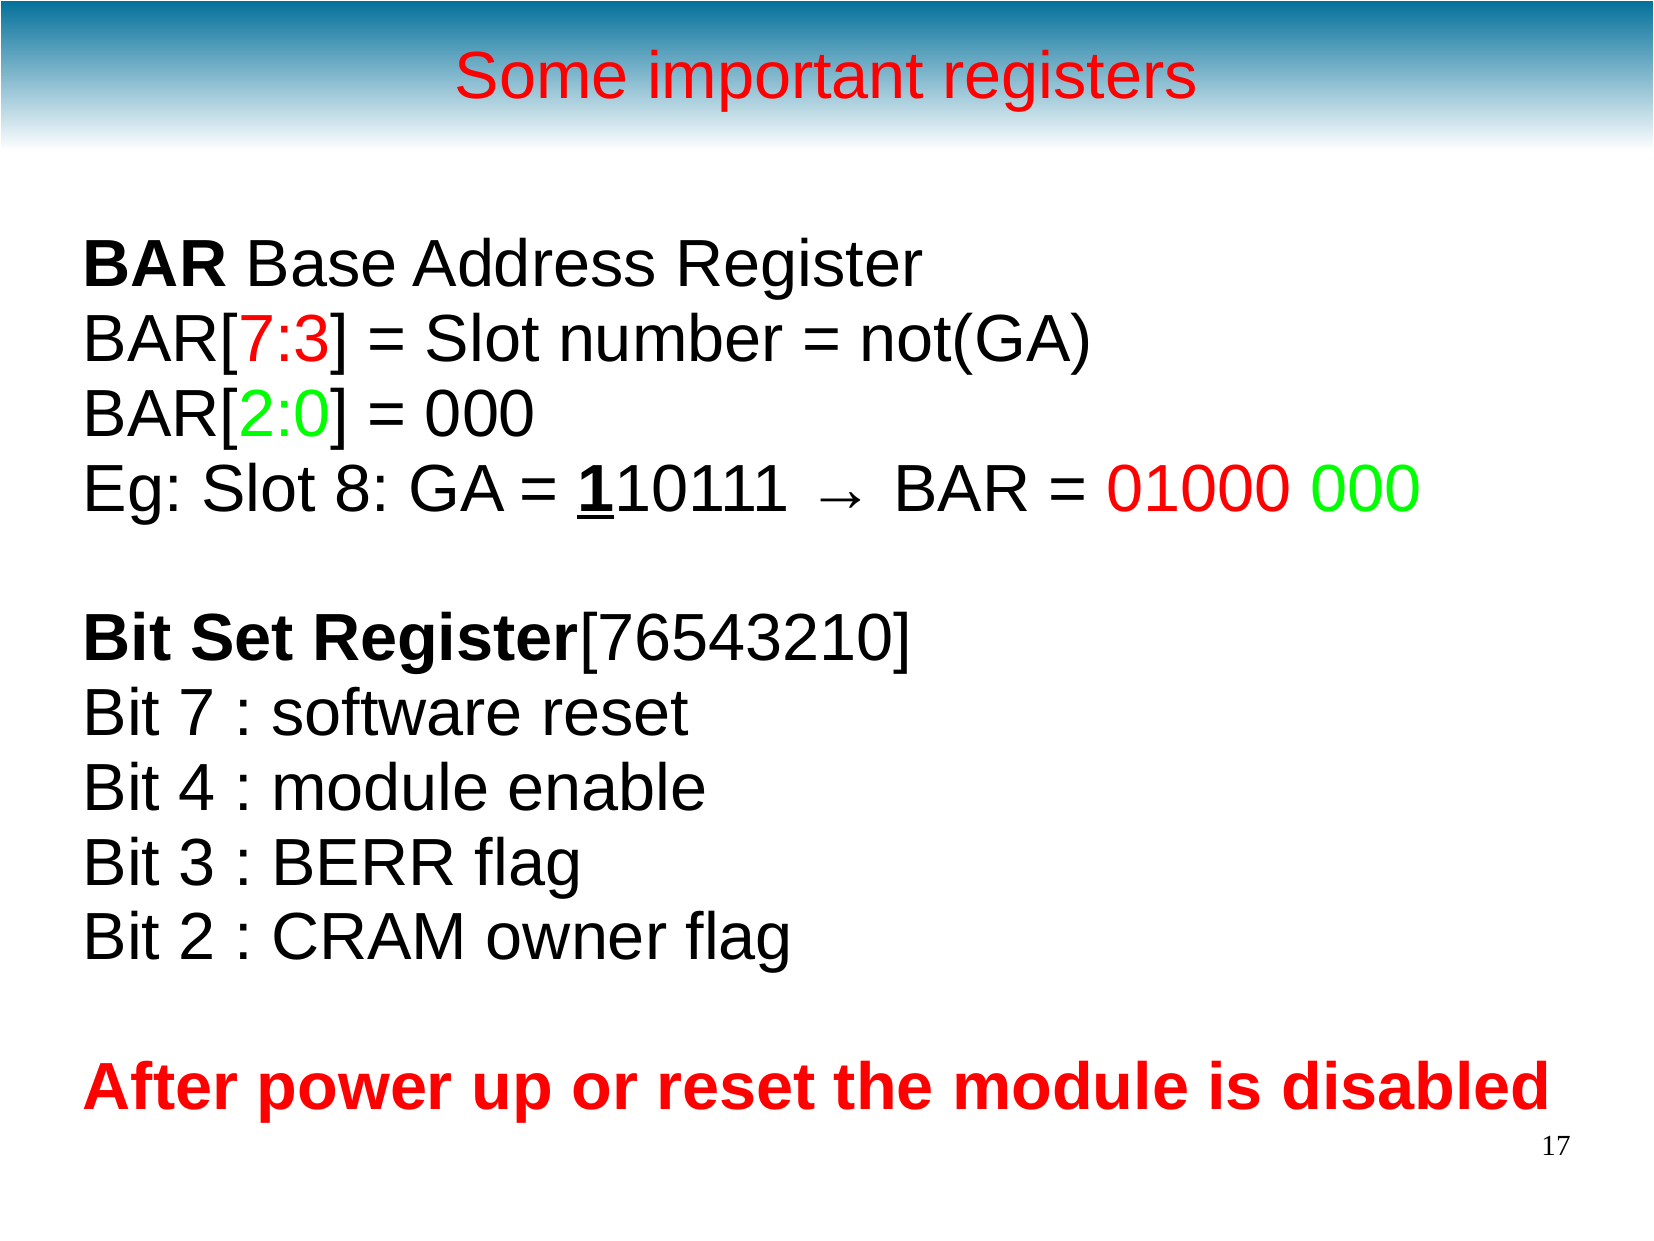

Some important registers
# BAR Base Address Register
BAR[7:3] = Slot number = not(GA)
BAR[2:0] = 000
Eg: Slot 8: GA = 110111 → BAR = 01000 000
Bit Set Register[76543210]
Bit 7 : software reset
Bit 4 : module enable
Bit 3 : BERR flag
Bit 2 : CRAM owner flag
After power up or reset the module is disabled
17